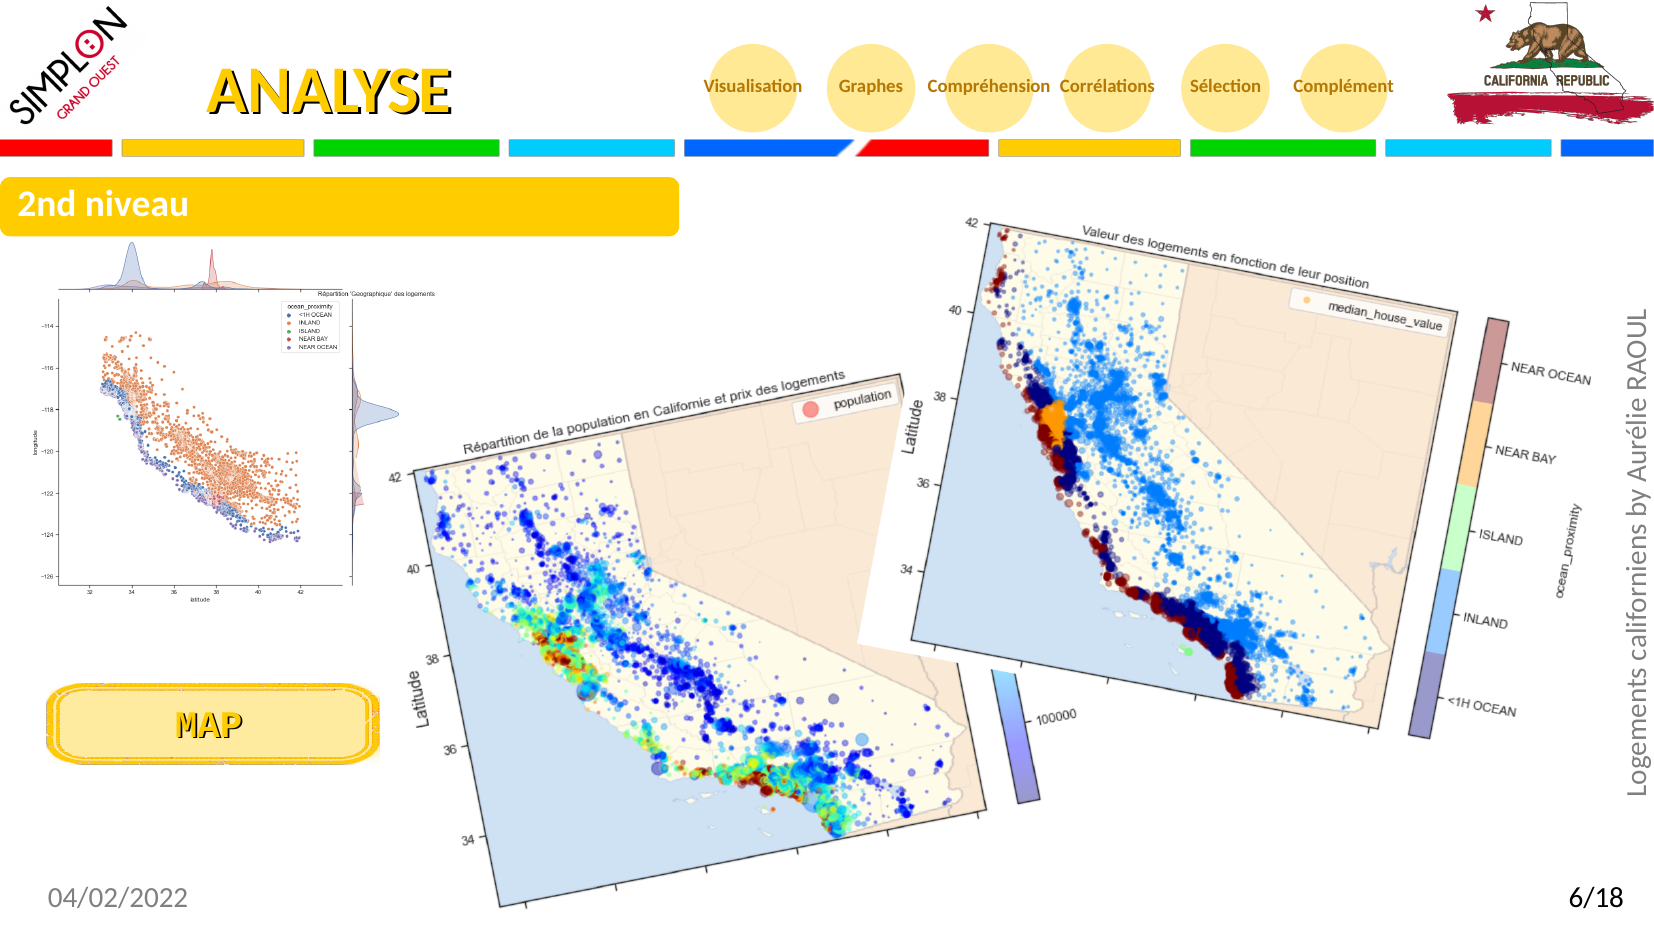

# ANALYSE
Visualisation
Graphes
Compréhension
Corrélations
Sélection
Complément
2nd niveau
MAP
6